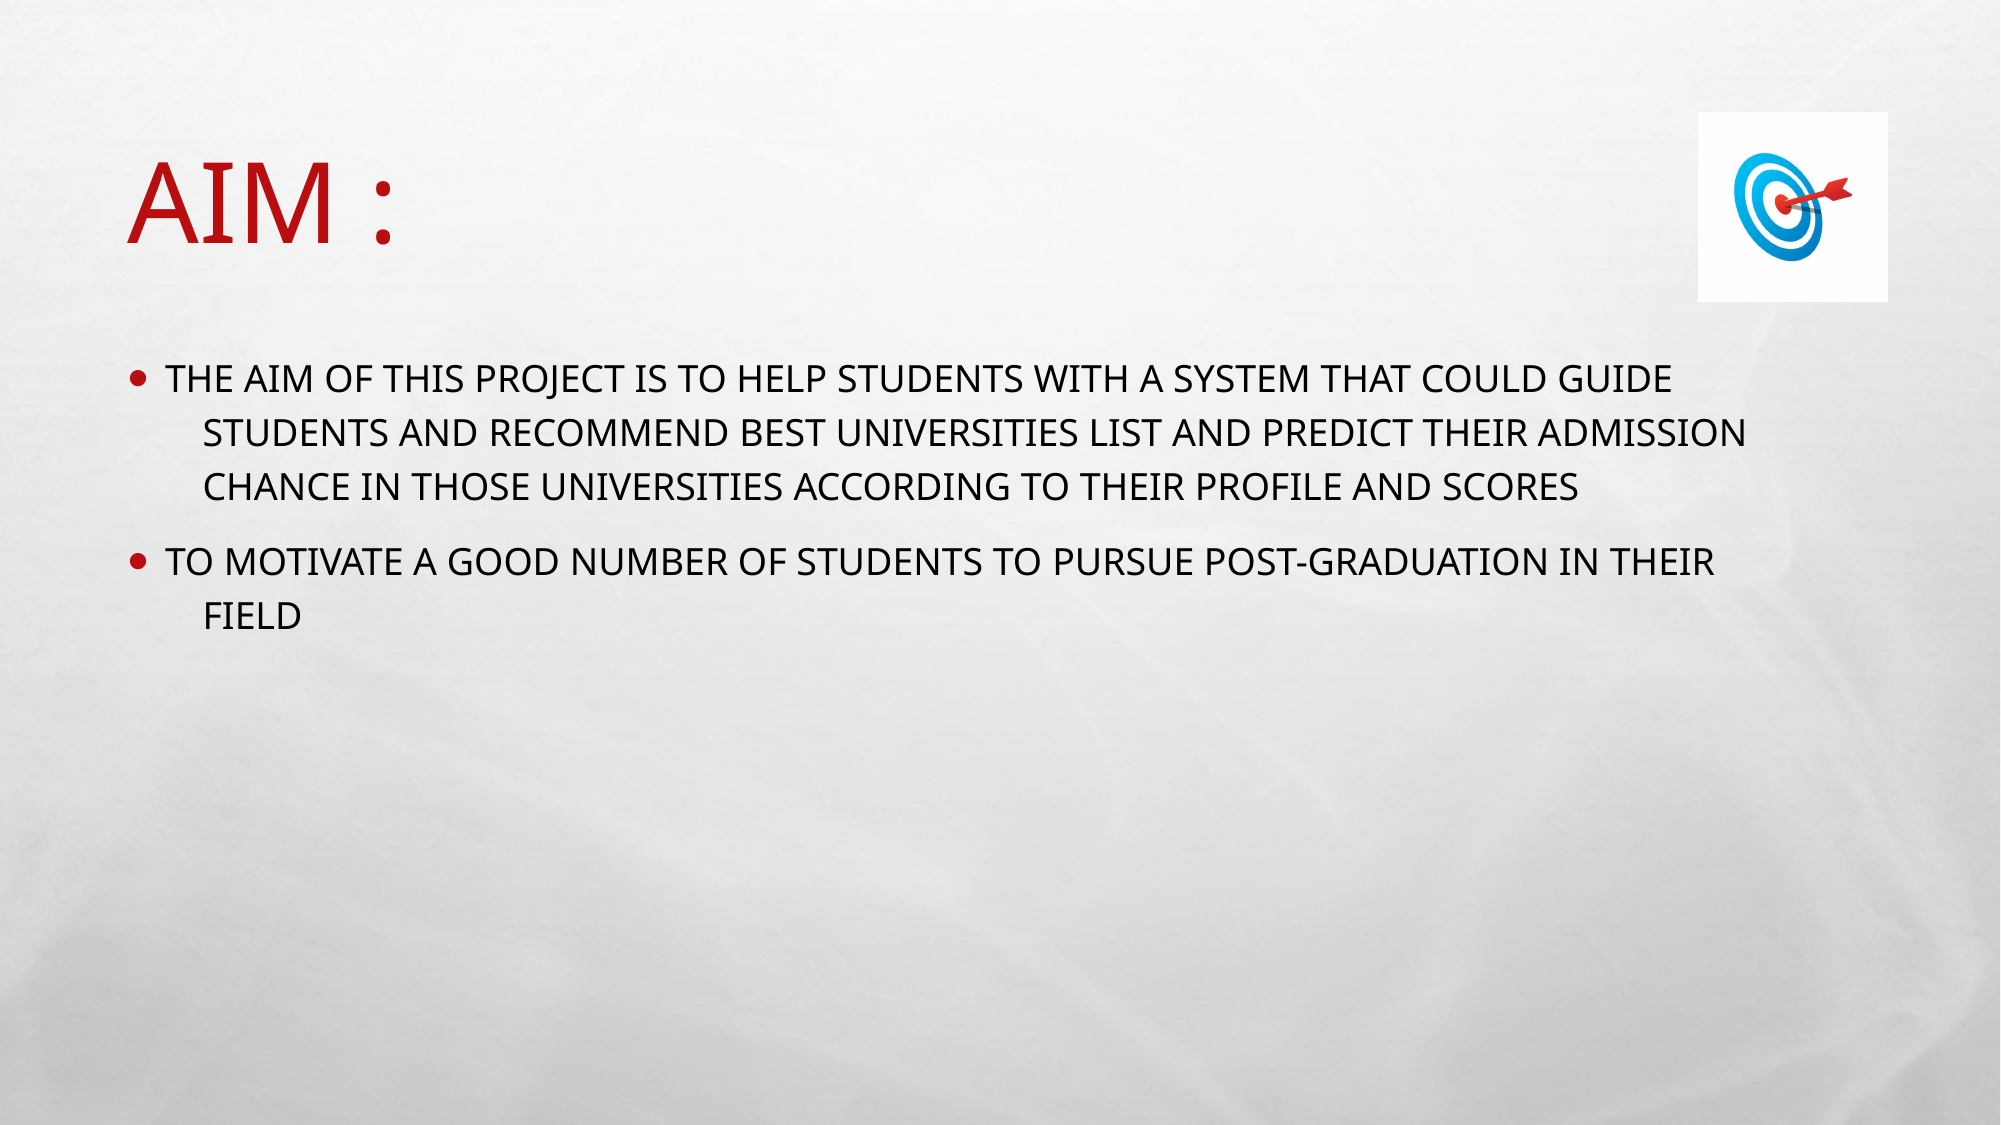

# Aim :
The aim of this project is to help students with a system that could guide students and recommend best universities list and predict their admission chance in those universities according to their profile and scores
To motivate a good number of students to pursue post-graduation in their field